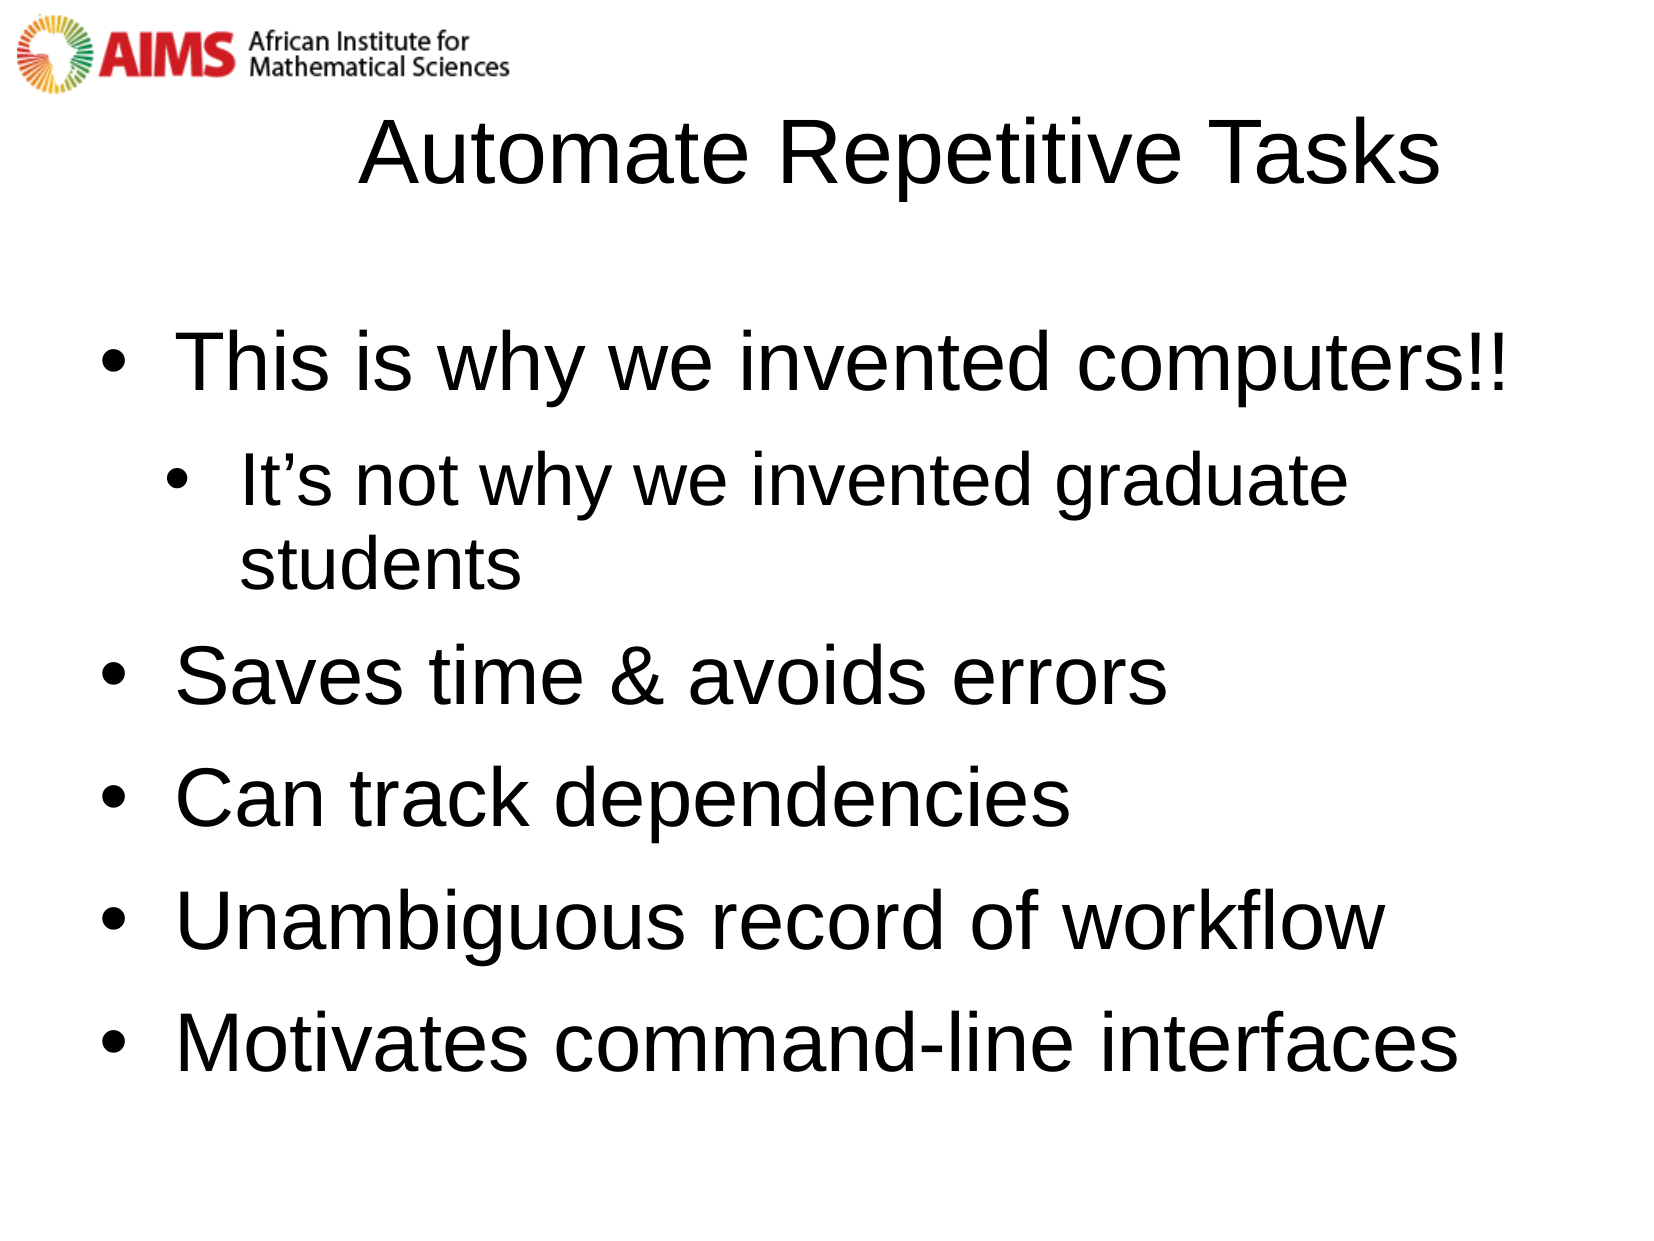

# Automate Repetitive Tasks
This is why we invented computers!!
It’s not why we invented graduate students
Saves time & avoids errors
Can track dependencies
Unambiguous record of workflow
Motivates command-line interfaces